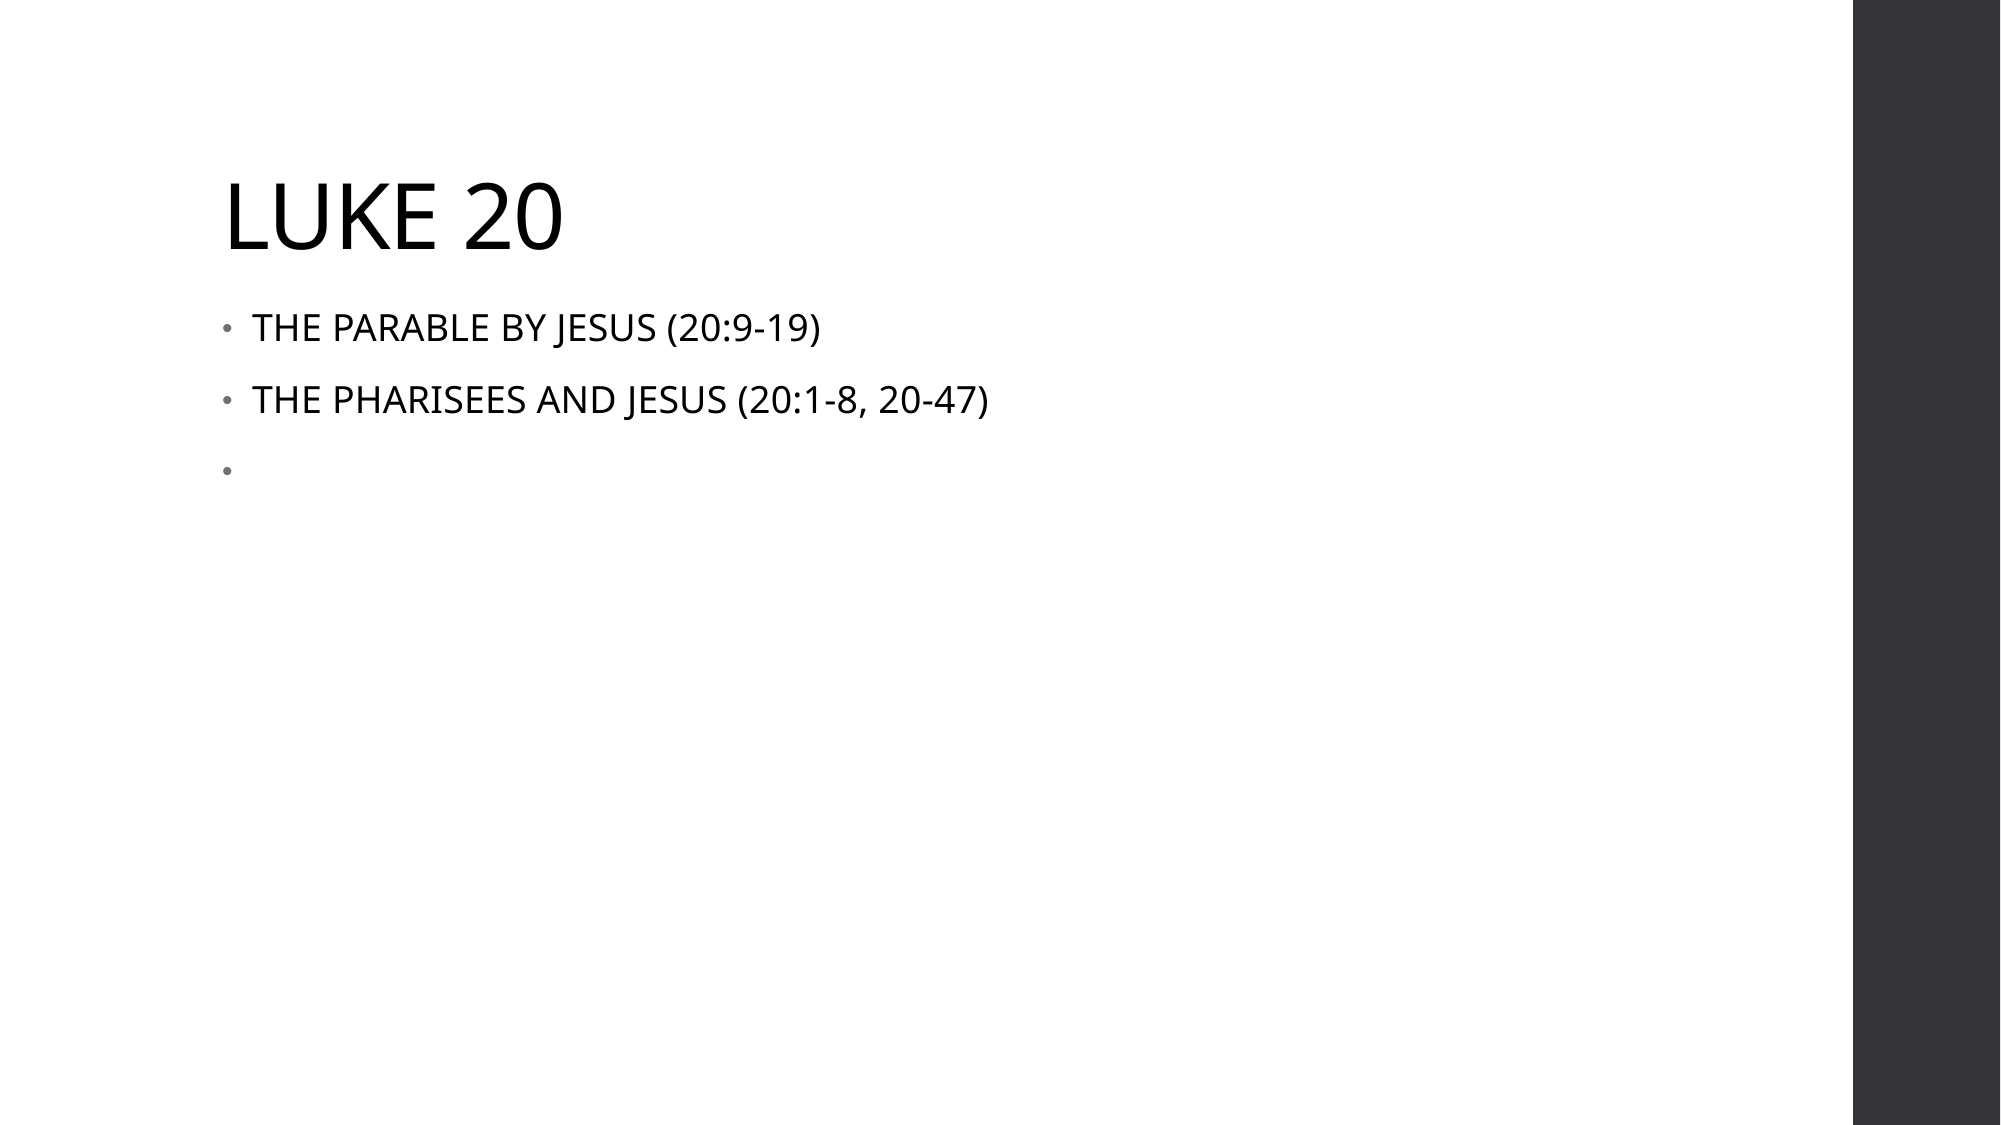

# LUKE 20
THE PARABLE BY JESUS (20:9-19)
THE PHARISEES AND JESUS (20:1-8, 20-47)